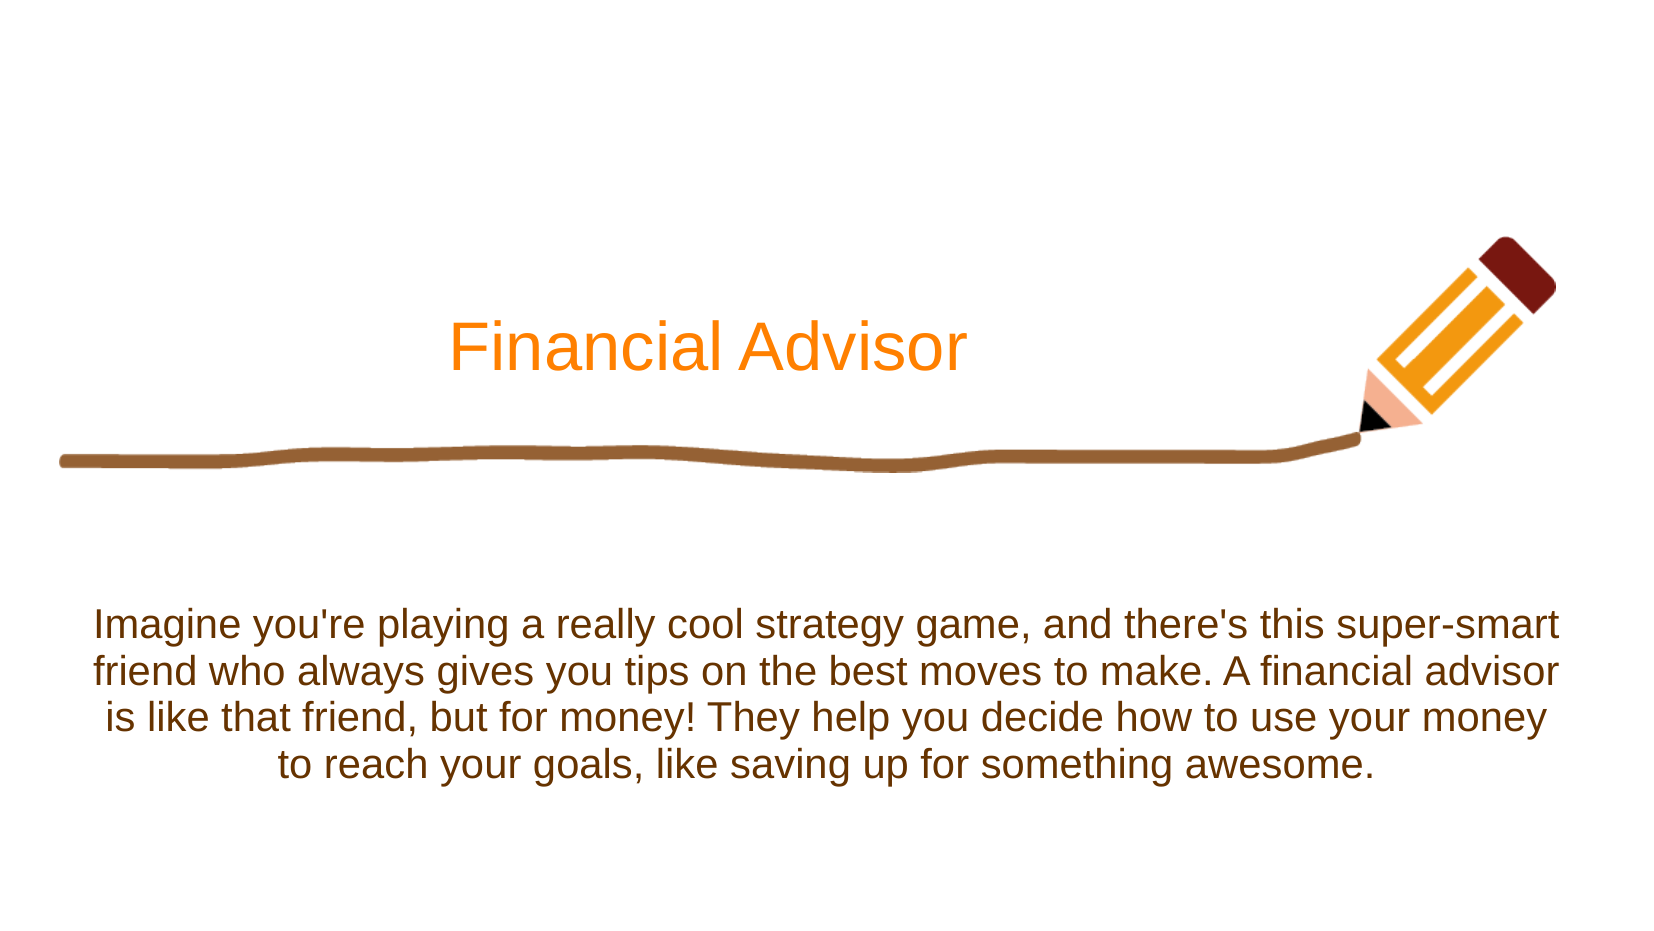

# Financial Advisor
Imagine you're playing a really cool strategy game, and there's this super-smart friend who always gives you tips on the best moves to make. A financial advisor is like that friend, but for money! They help you decide how to use your money to reach your goals, like saving up for something awesome.